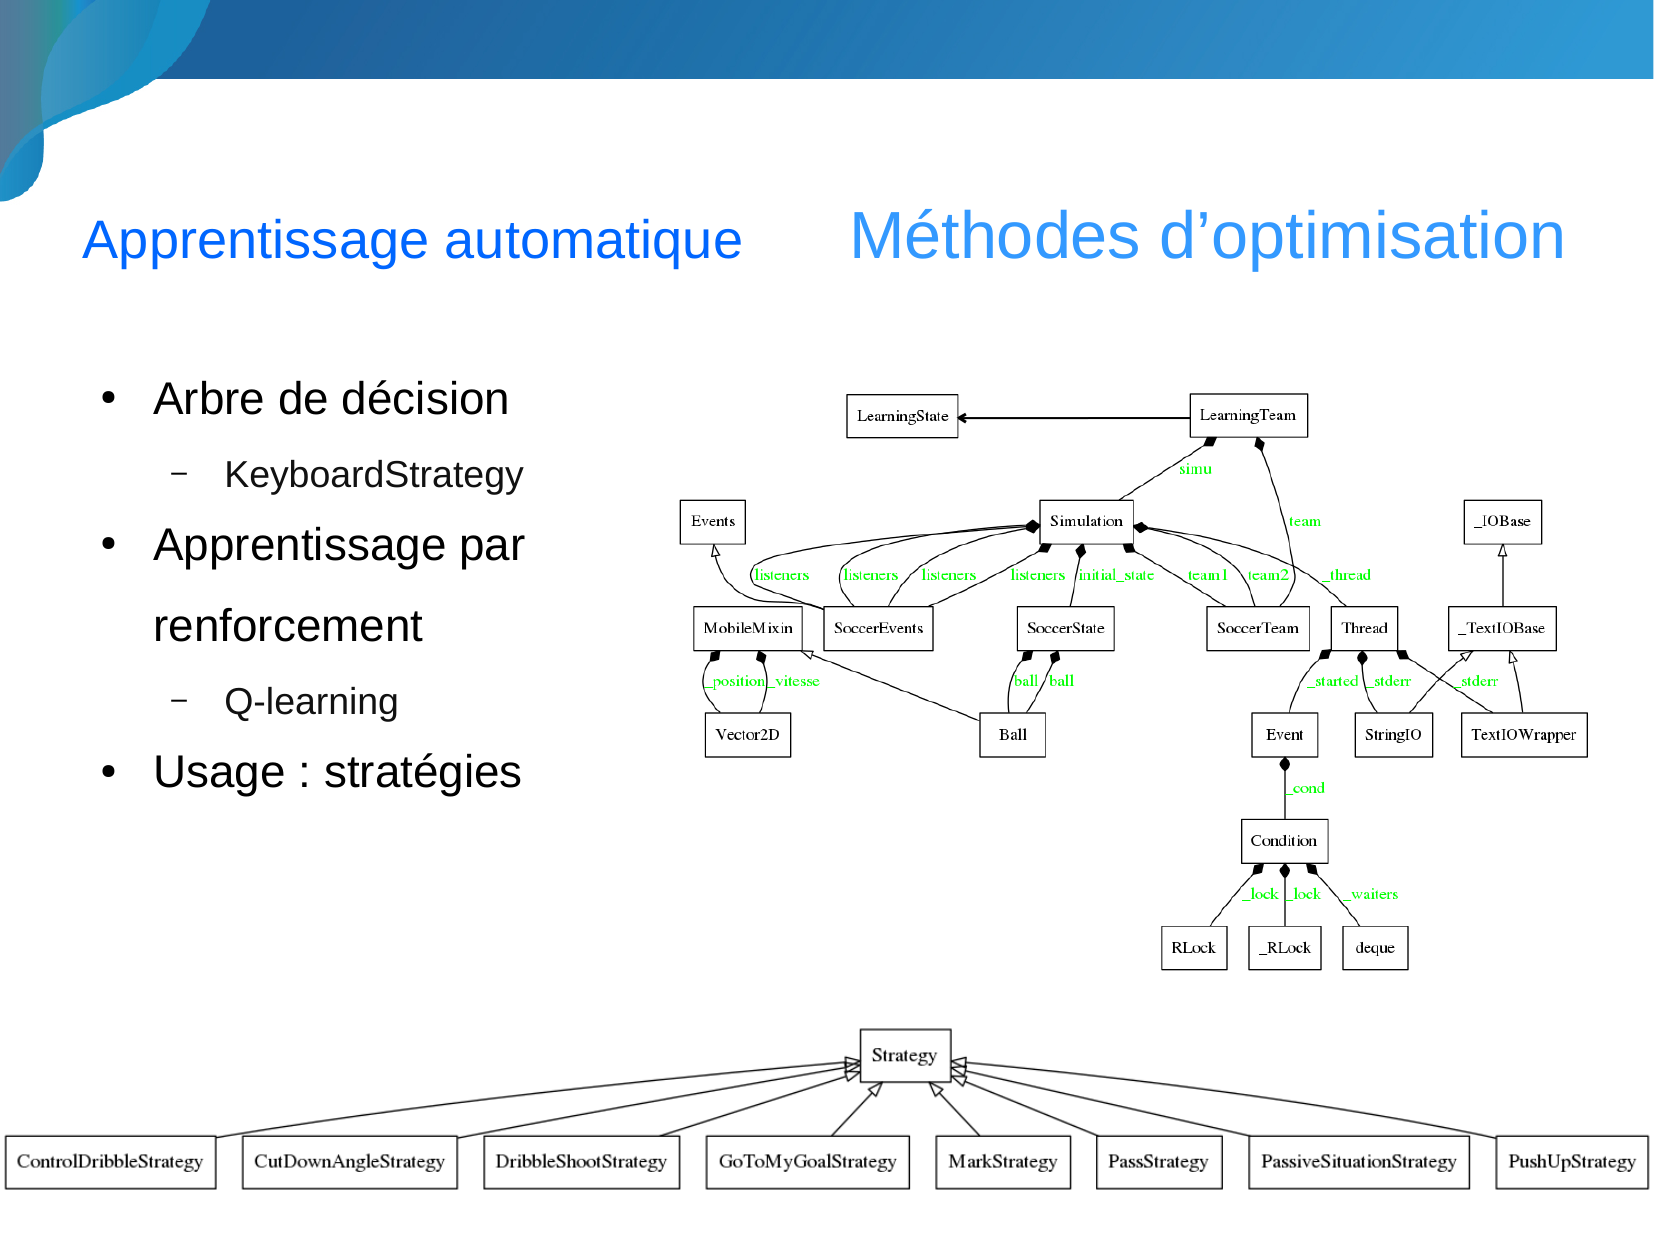

# Apprentissage automatique Méthodes d’optimisation
Arbre de décision
KeyboardStrategy
Apprentissage par
renforcement
Q-learning
Usage : stratégies